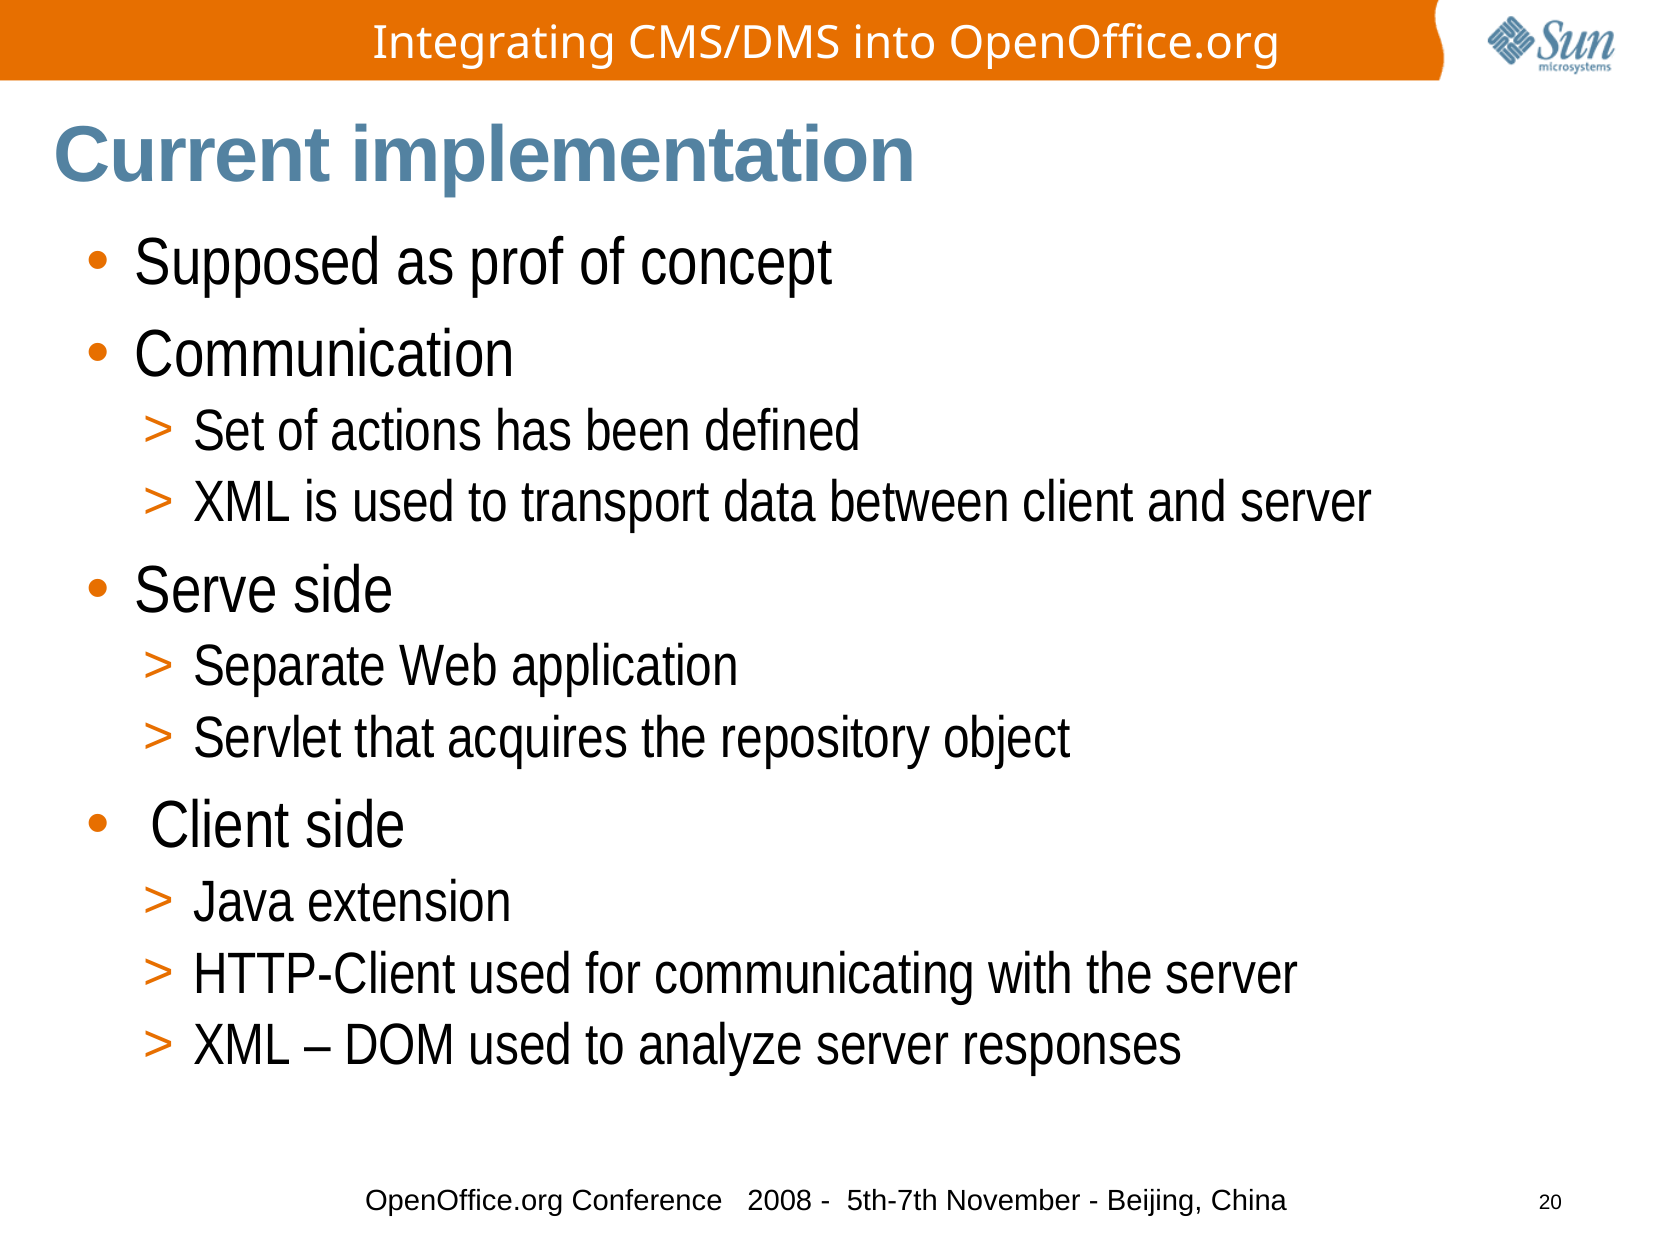

# Current implementation
Supposed as prof of concept
Communication
Set of actions has been defined
XML is used to transport data between client and server
Serve side
Separate Web application
Servlet that acquires the repository object
 Client side
Java extension
HTTP-Client used for communicating with the server
XML – DOM used to analyze server responses